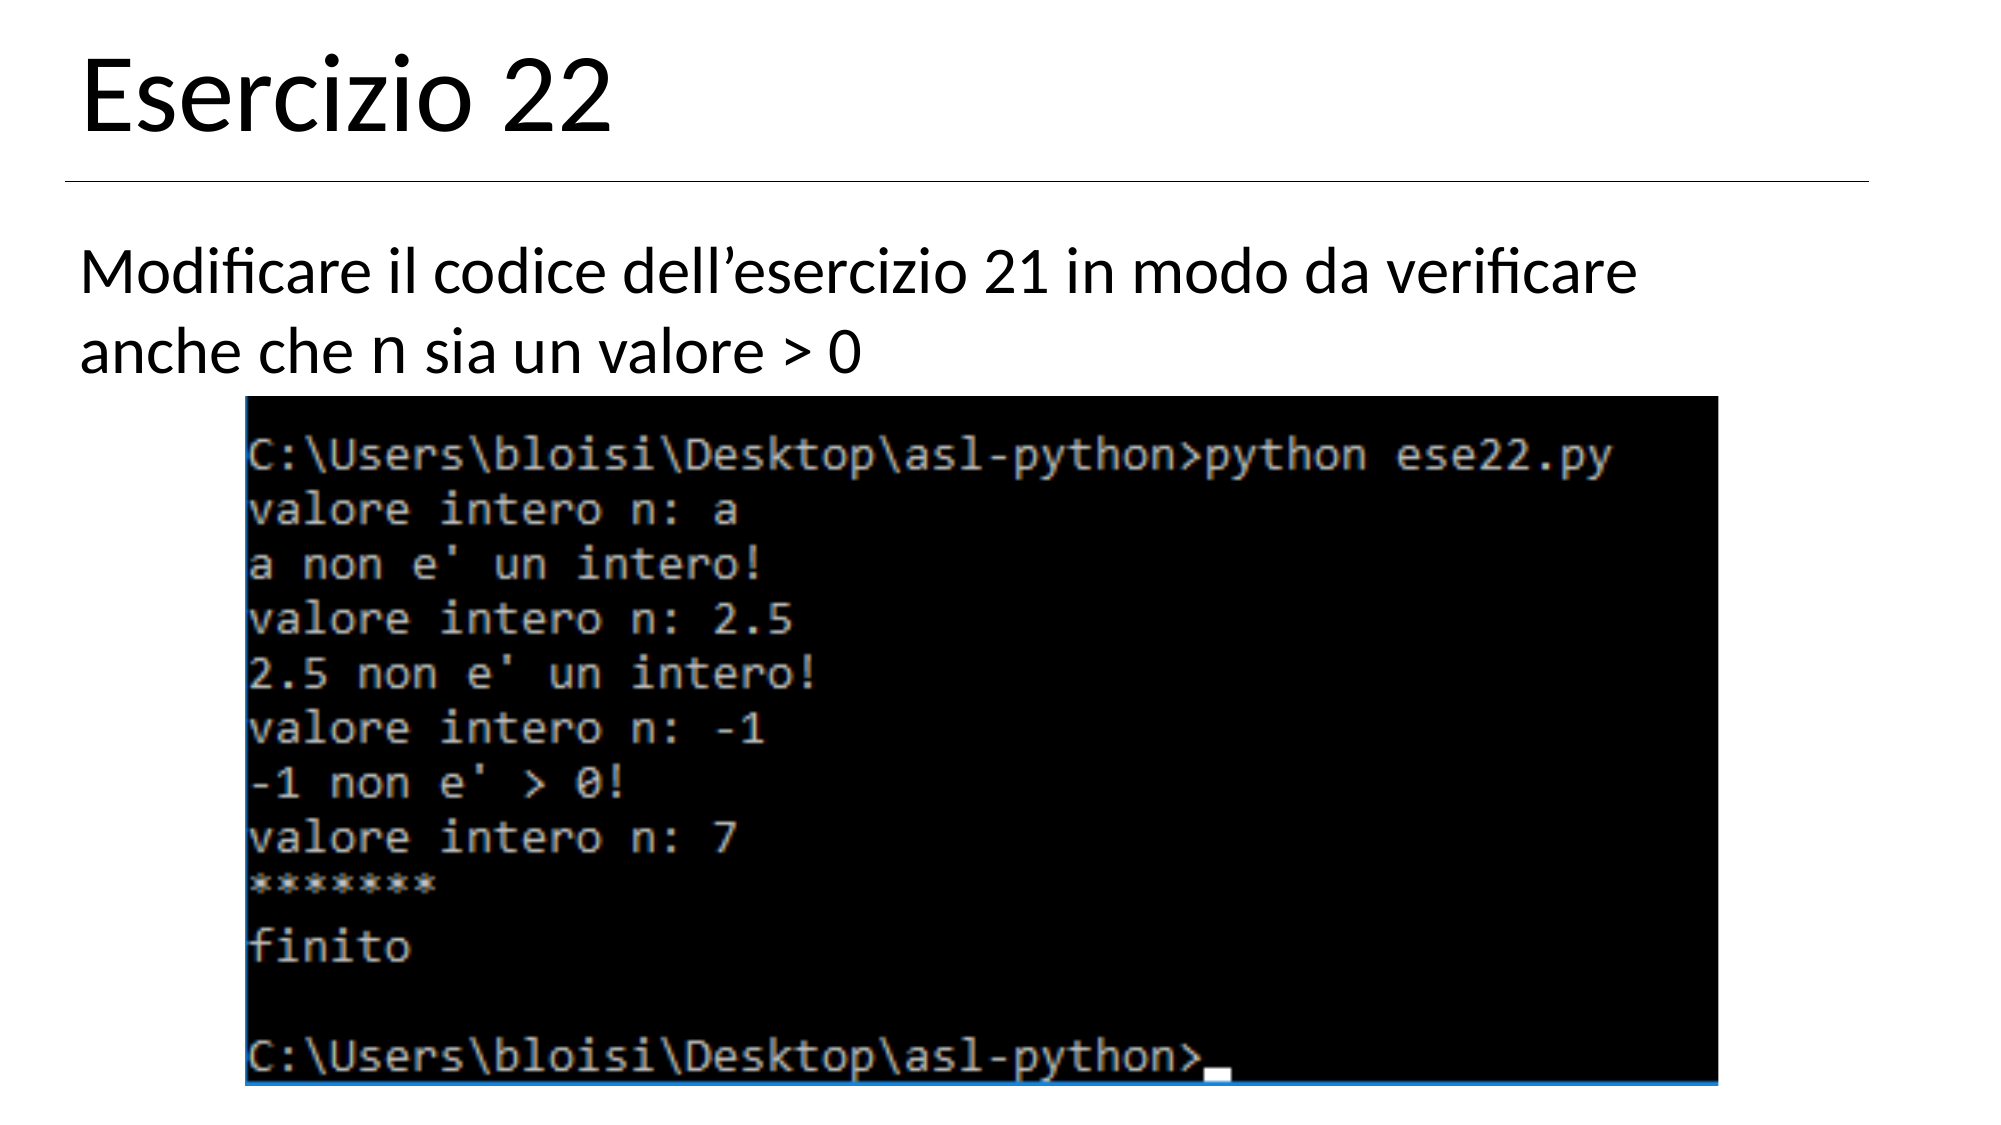

Esercizio 22
Modificare il codice dell’esercizio 21 in modo da verificare anche che n sia un valore > 0